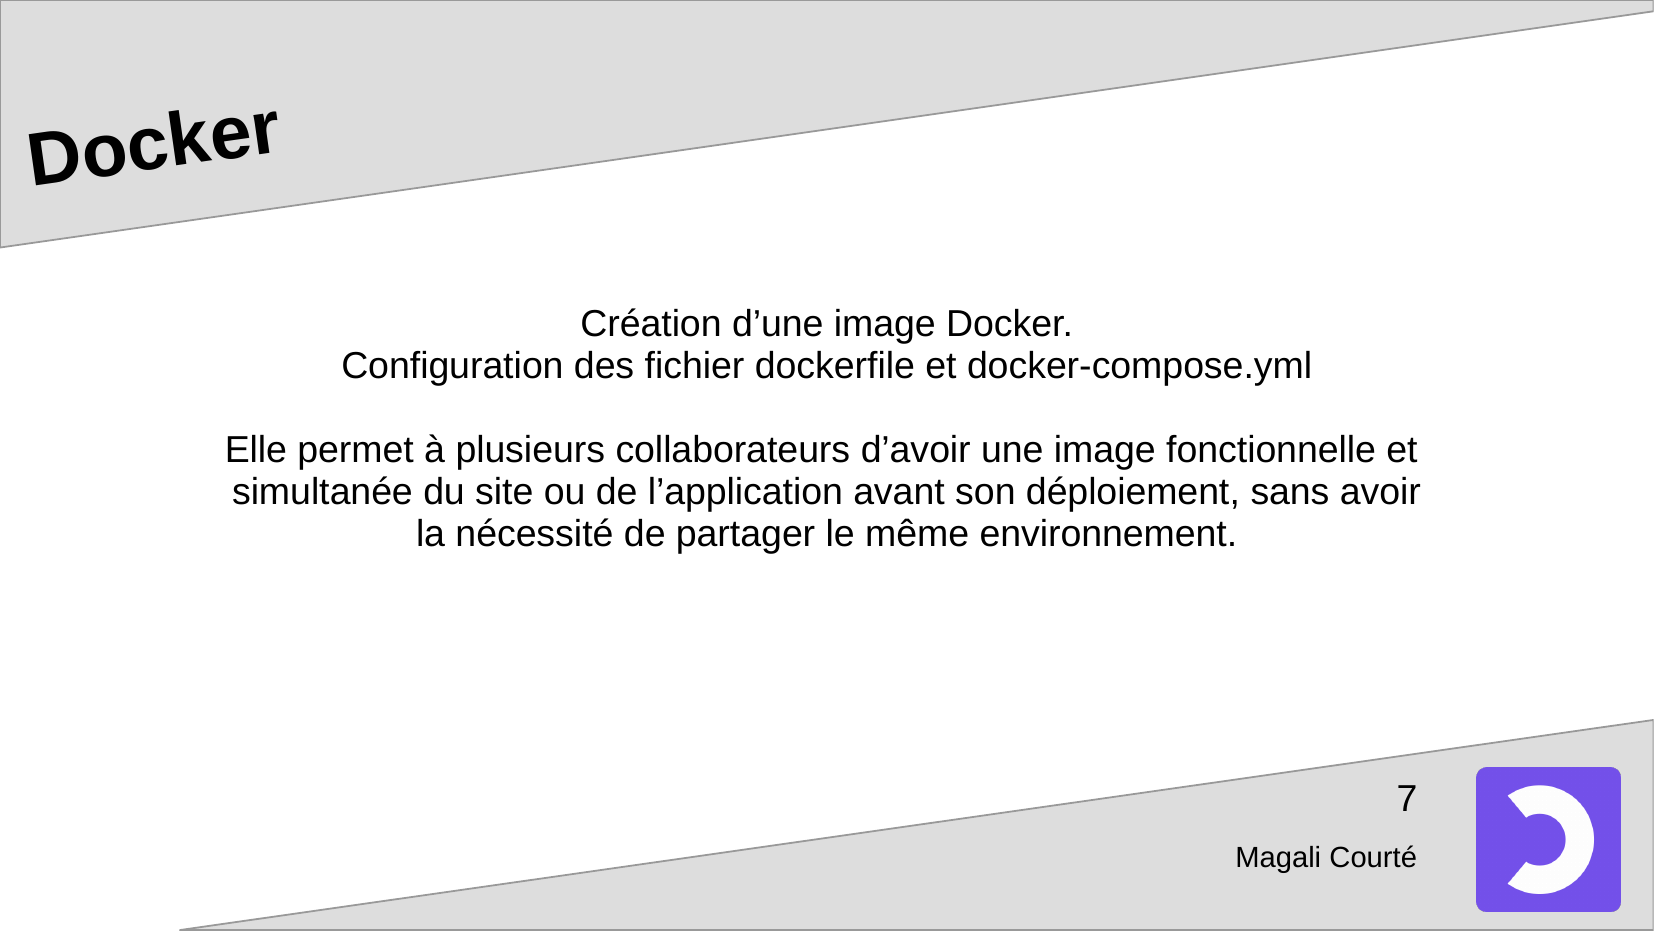

# Docker
Création d’une image Docker.
Configuration des fichier dockerfile et docker-compose.yml
Elle permet à plusieurs collaborateurs d’avoir une image fonctionnelle et simultanée du site ou de l’application avant son déploiement, sans avoir la nécessité de partager le même environnement.
7